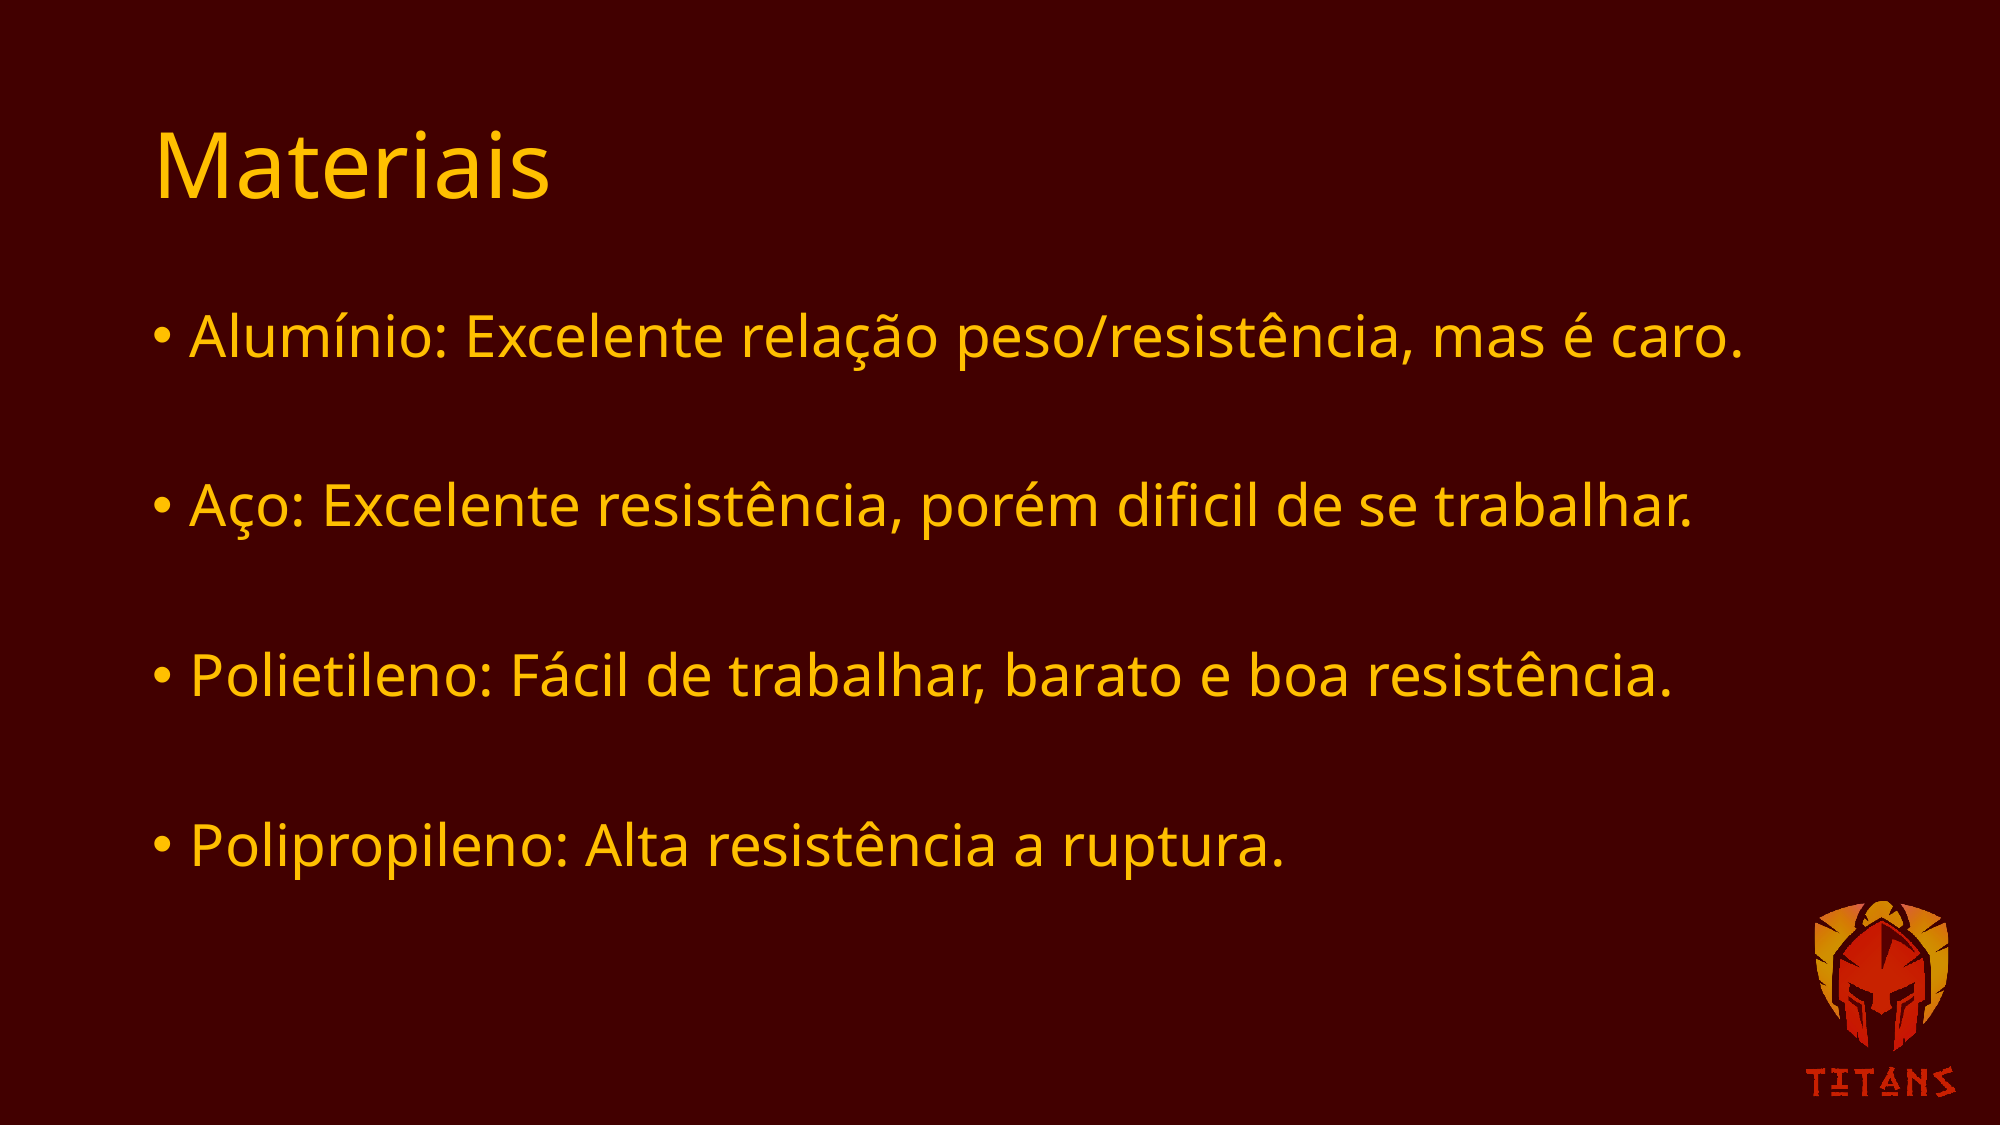

# Materiais
Alumínio: Excelente relação peso/resistência, mas é caro.
Aço: Excelente resistência, porém dificil de se trabalhar.
Polietileno: Fácil de trabalhar, barato e boa resistência.
Polipropileno: Alta resistência a ruptura.